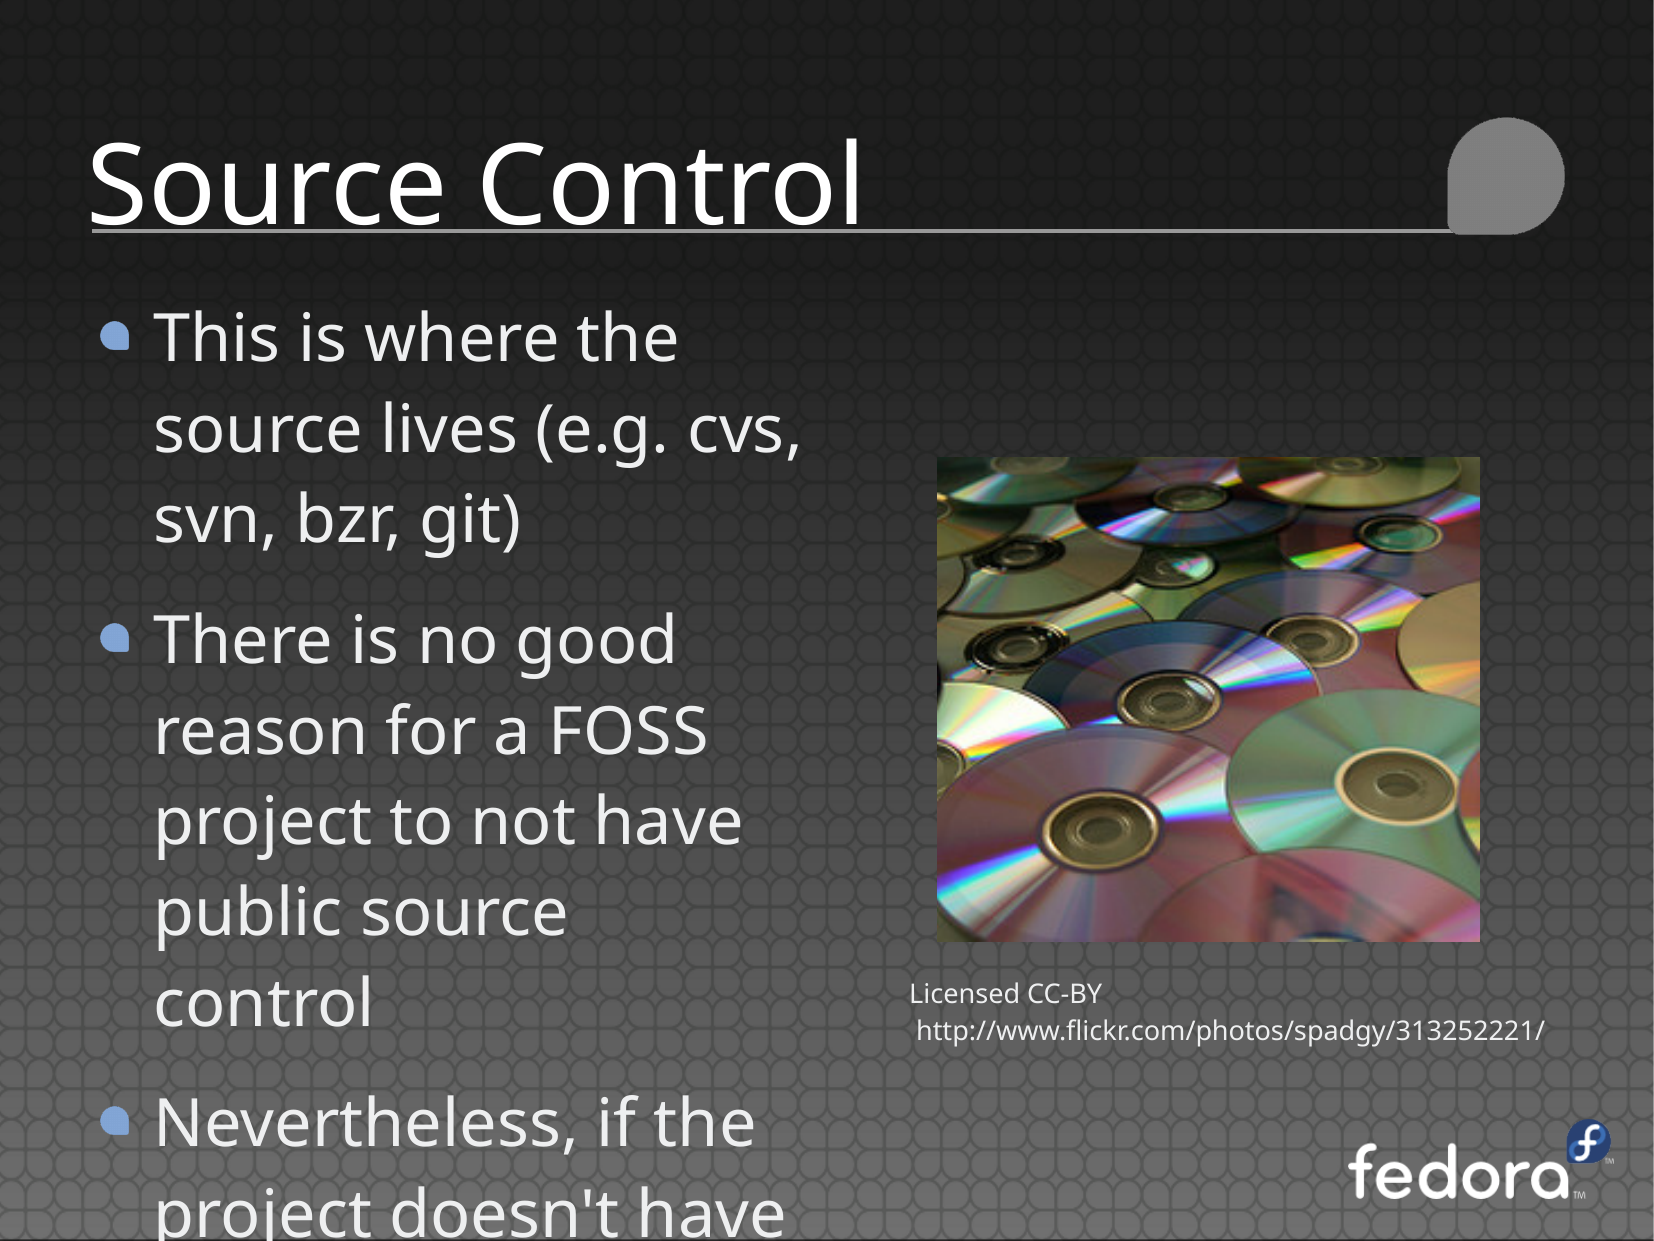

Source Control
# This is where the source lives (e.g. cvs, svn, bzr, git)
There is no good reason for a FOSS project to not have public source control
Nevertheless, if the project doesn't have it...
[ +10 Points ]
Licensed CC-BY
 http://www.flickr.com/photos/spadgy/313252221/